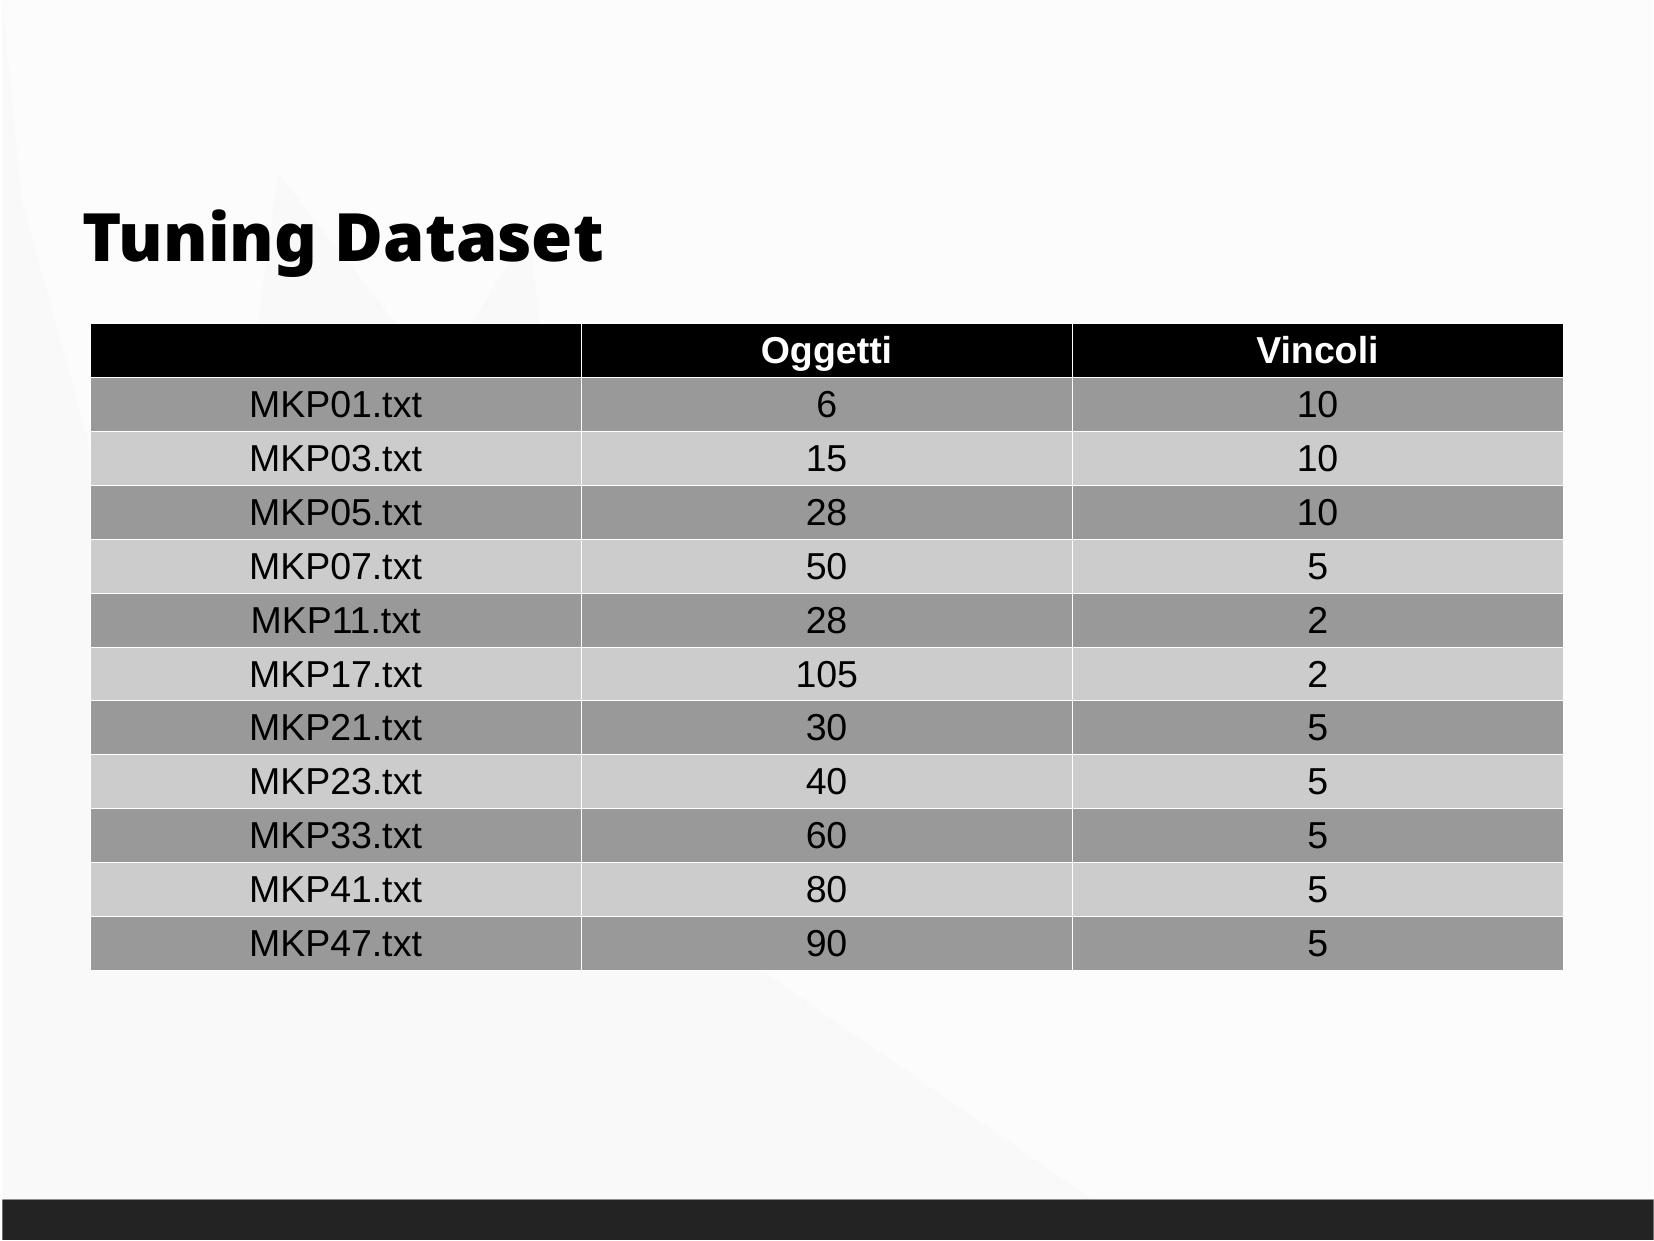

# Tuning Dataset
| File | Oggetti | Vincoli |
| --- | --- | --- |
| MKP01.txt | 6 | 10 |
| MKP03.txt | 15 | 10 |
| MKP05.txt | 28 | 10 |
| MKP07.txt | 50 | 5 |
| MKP11.txt | 28 | 2 |
| MKP17.txt | 105 | 2 |
| MKP21.txt | 30 | 5 |
| MKP23.txt | 40 | 5 |
| MKP33.txt | 60 | 5 |
| MKP41.txt | 80 | 5 |
| MKP47.txt | 90 | 5 |